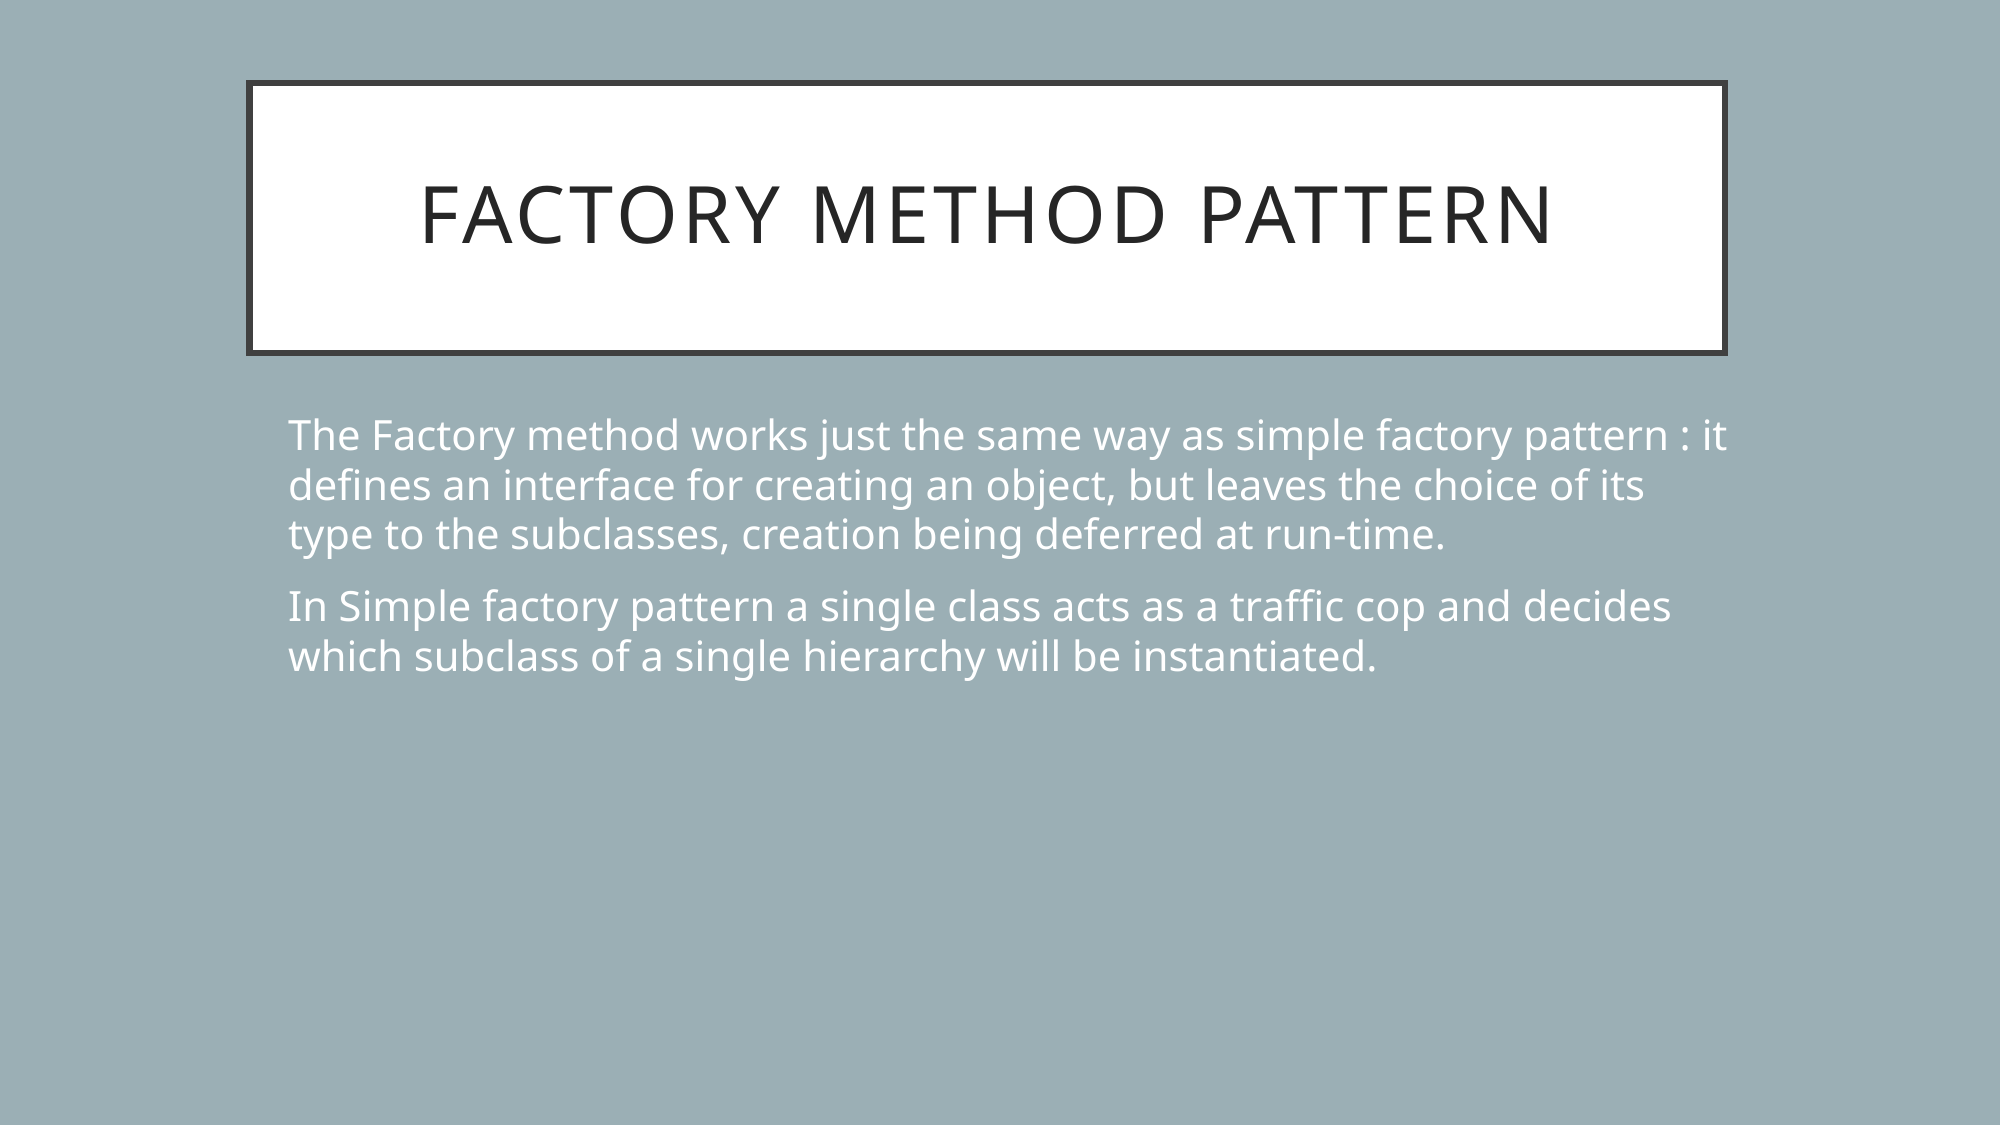

# Factory Method pattern
The Factory method works just the same way as simple factory pattern : it defines an interface for creating an object, but leaves the choice of its type to the subclasses, creation being deferred at run-time.
In Simple factory pattern a single class acts as a traffic cop and decides which subclass of a single hierarchy will be instantiated.